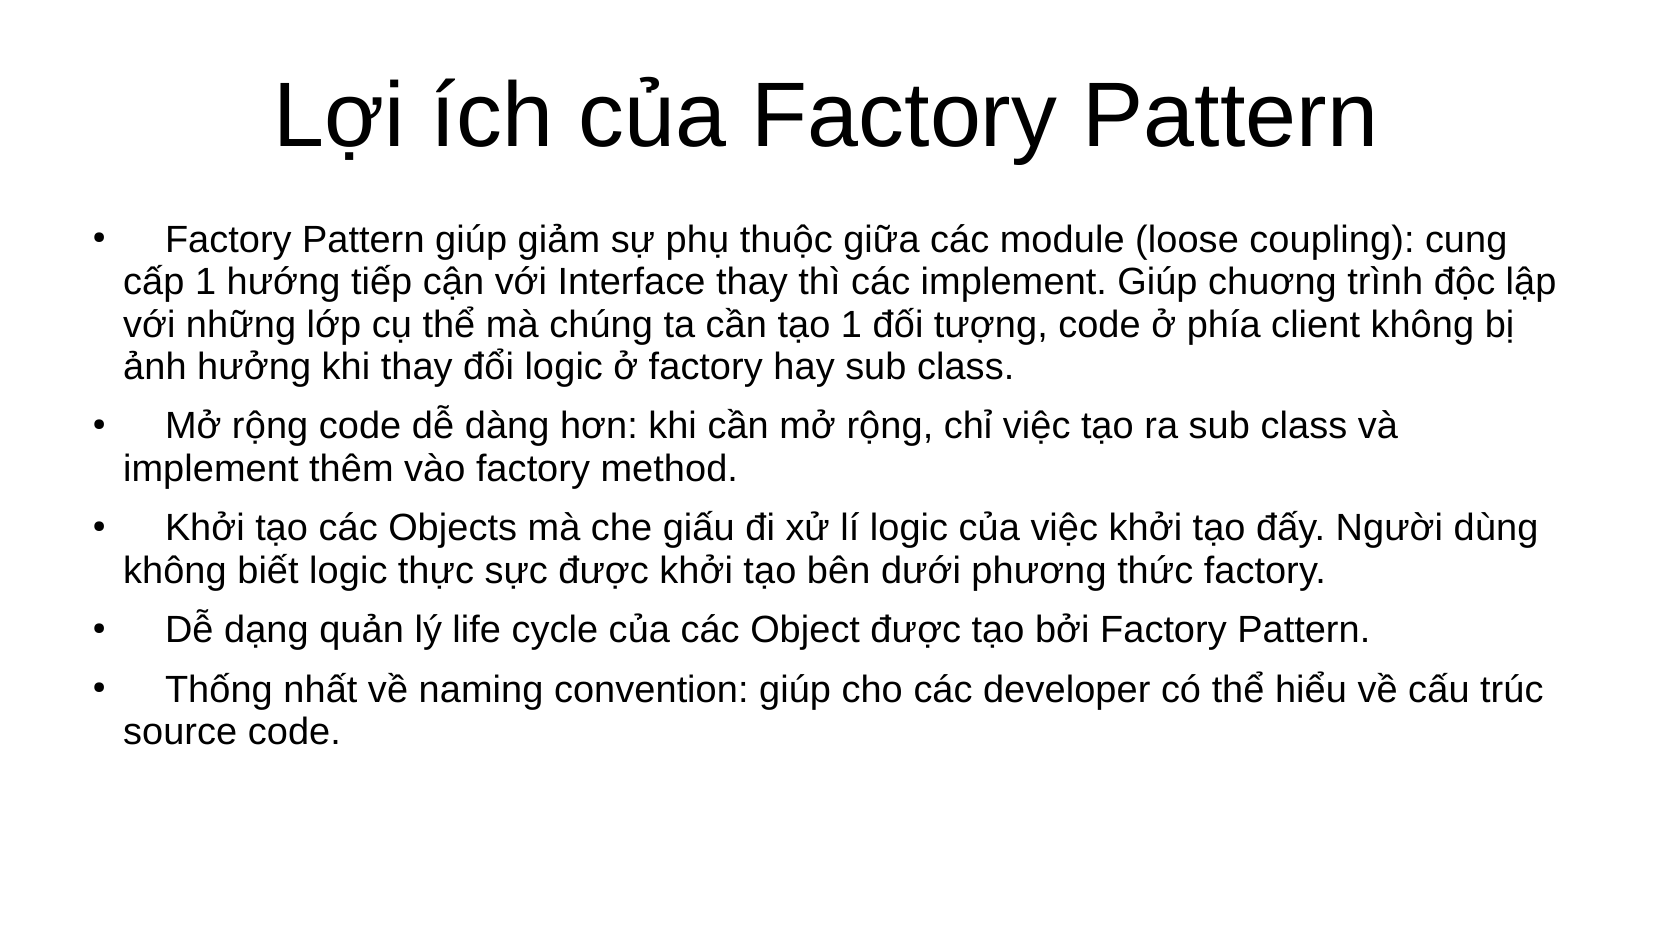

# Lợi ích của Factory Pattern
 Factory Pattern giúp giảm sự phụ thuộc giữa các module (loose coupling): cung cấp 1 hướng tiếp cận với Interface thay thì các implement. Giúp chuơng trình độc lập với những lớp cụ thể mà chúng ta cần tạo 1 đối tượng, code ở phía client không bị ảnh hưởng khi thay đổi logic ở factory hay sub class.
 Mở rộng code dễ dàng hơn: khi cần mở rộng, chỉ việc tạo ra sub class và implement thêm vào factory method.
 Khởi tạo các Objects mà che giấu đi xử lí logic của việc khởi tạo đấy. Người dùng không biết logic thực sực được khởi tạo bên dưới phương thức factory.
 Dễ dạng quản lý life cycle của các Object được tạo bởi Factory Pattern.
 Thống nhất về naming convention: giúp cho các developer có thể hiểu về cấu trúc source code.